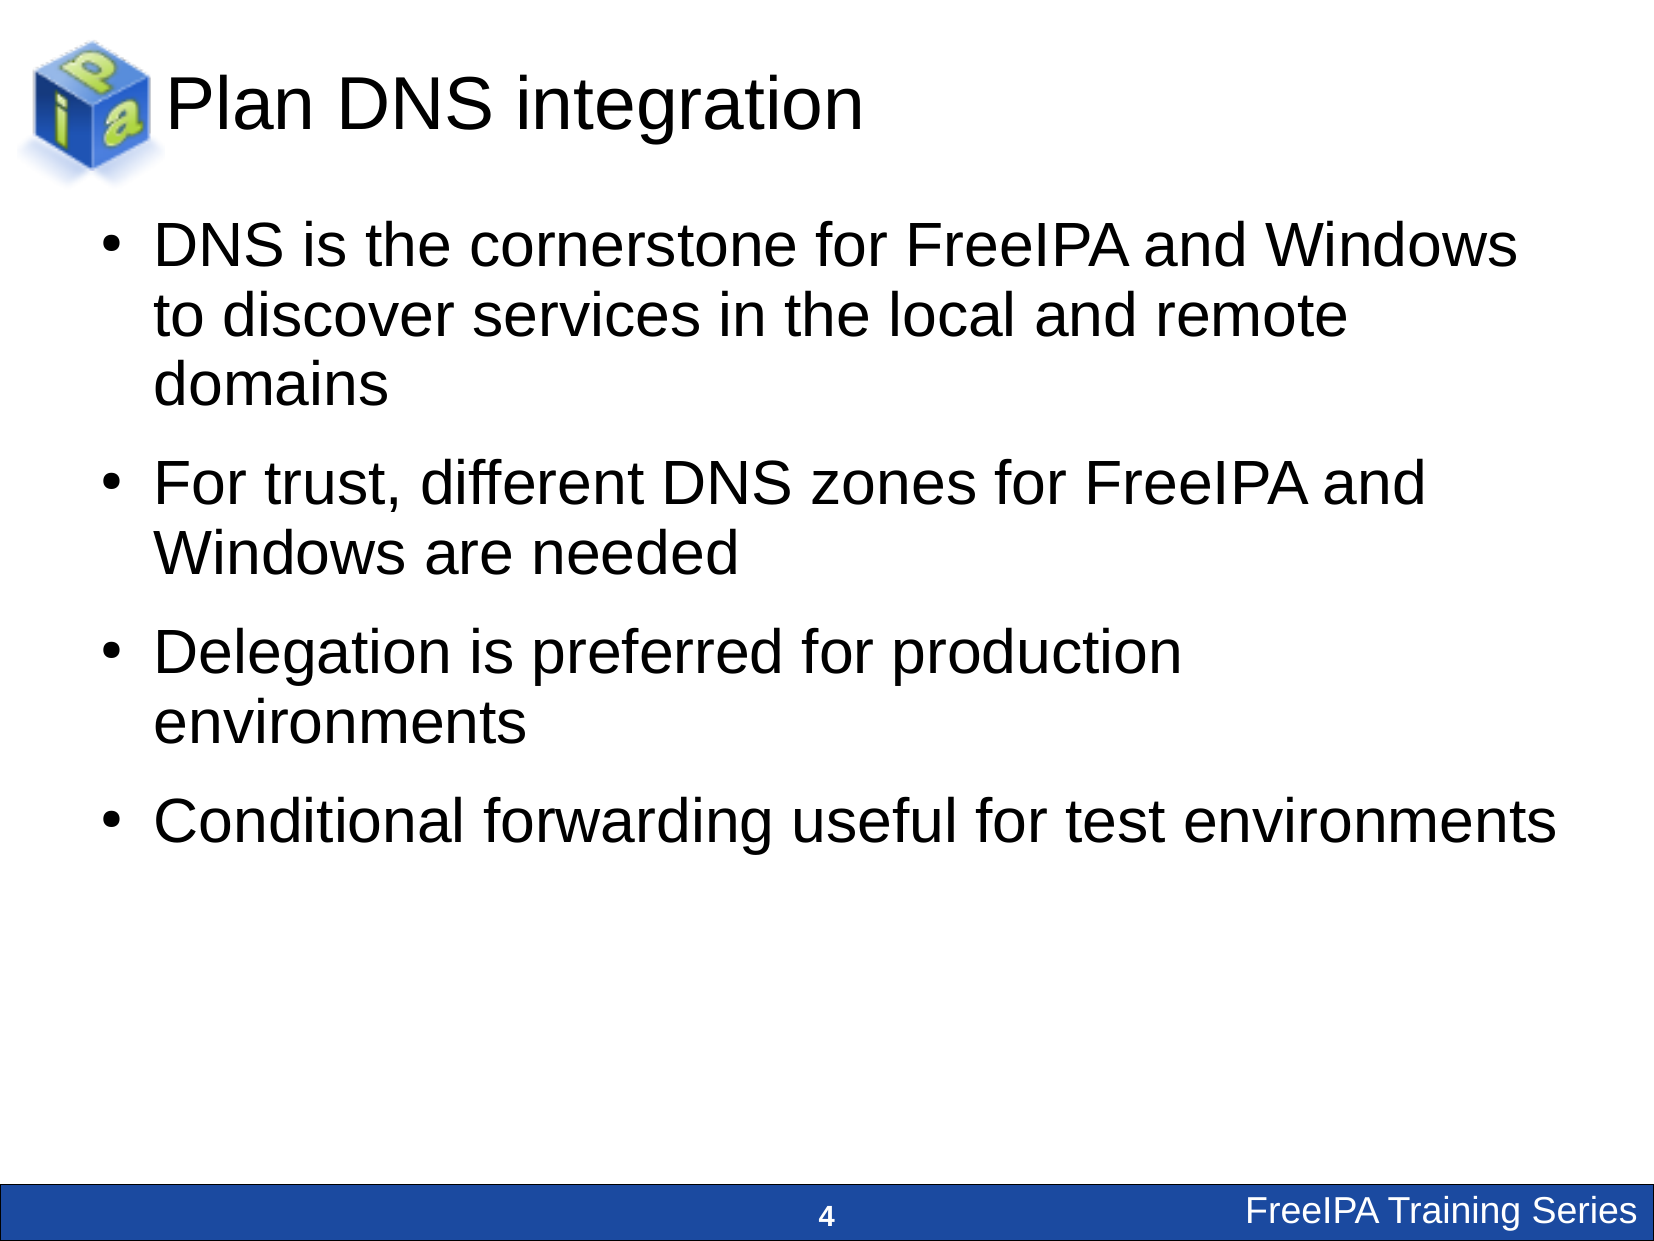

# Plan DNS integration
DNS is the cornerstone for FreeIPA and Windows to discover services in the local and remote domains
For trust, different DNS zones for FreeIPA and Windows are needed
Delegation is preferred for production environments
Conditional forwarding useful for test environments
4